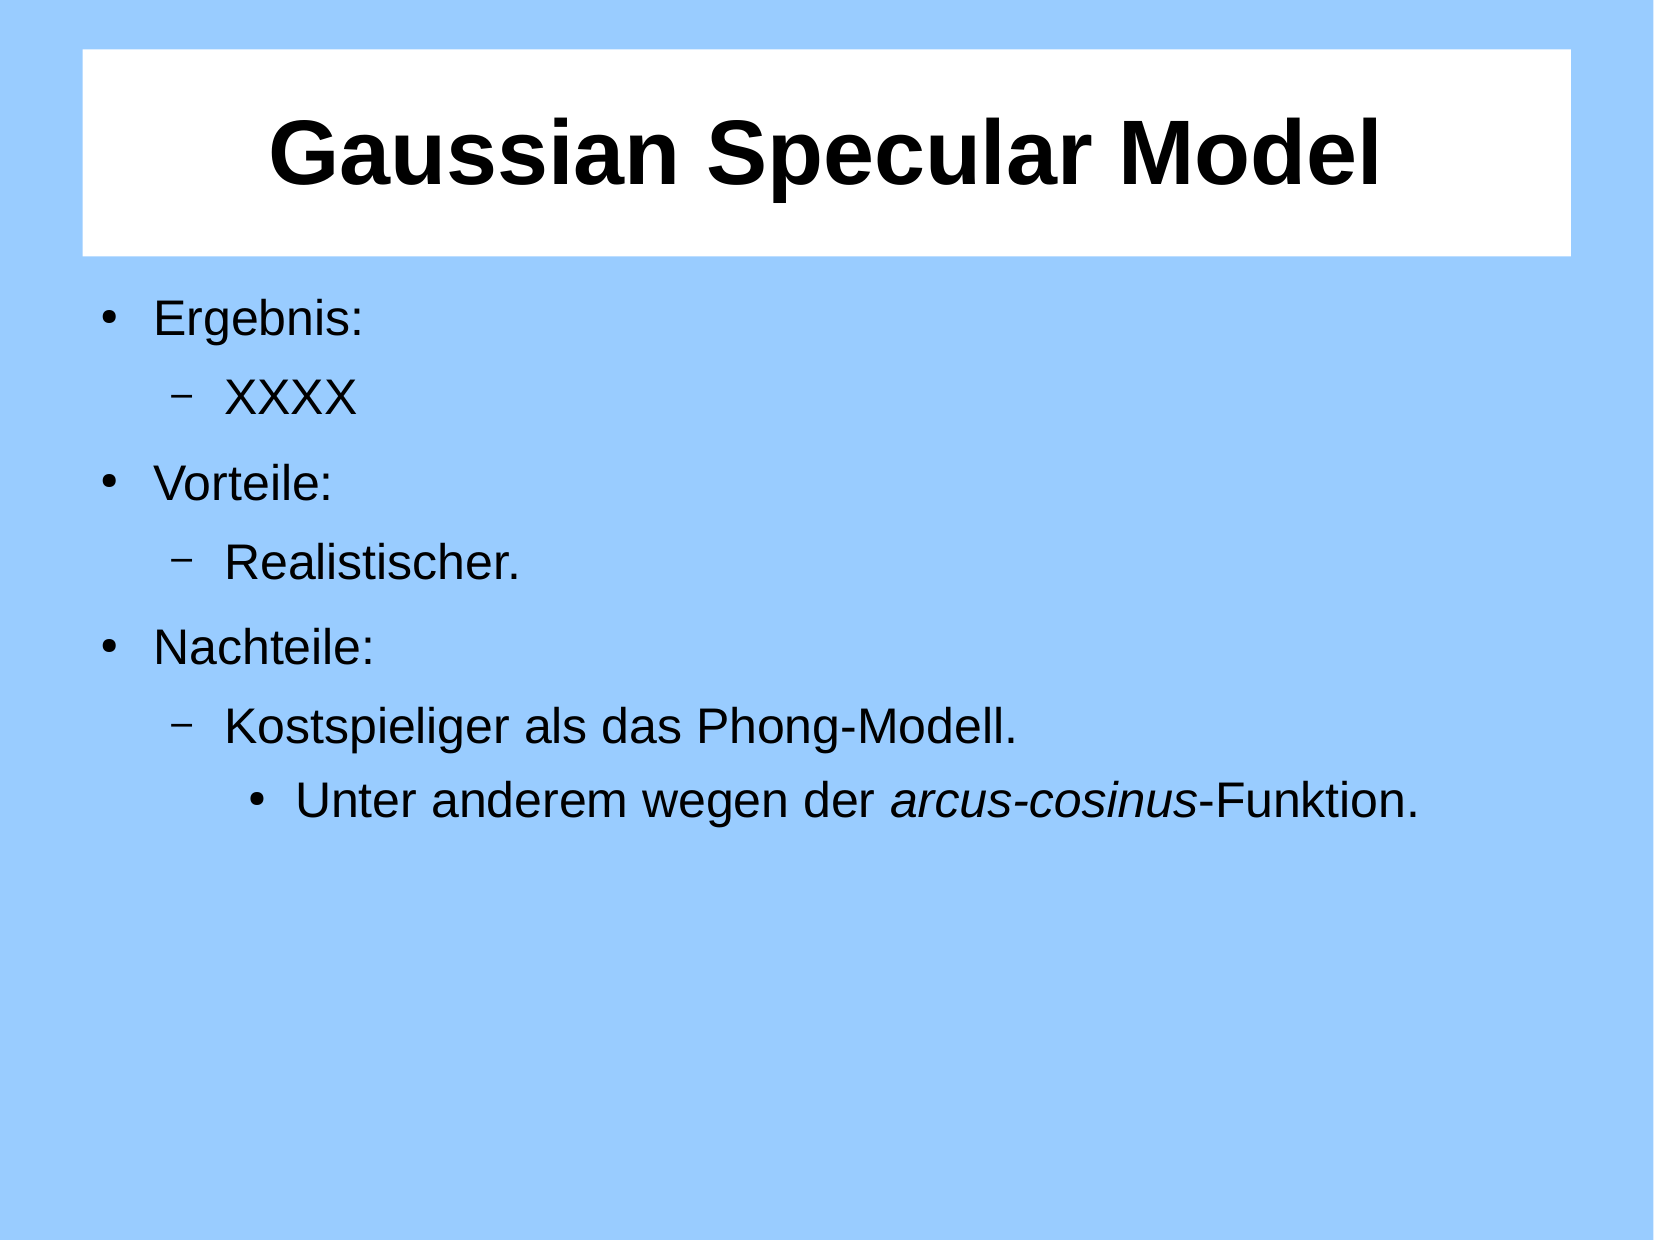

# Gaussian Specular Model
Ergebnis:
XXXX
Vorteile:
Realistischer.
Nachteile:
Kostspieliger als das Phong-Modell.
Unter anderem wegen der arcus-cosinus-Funktion.